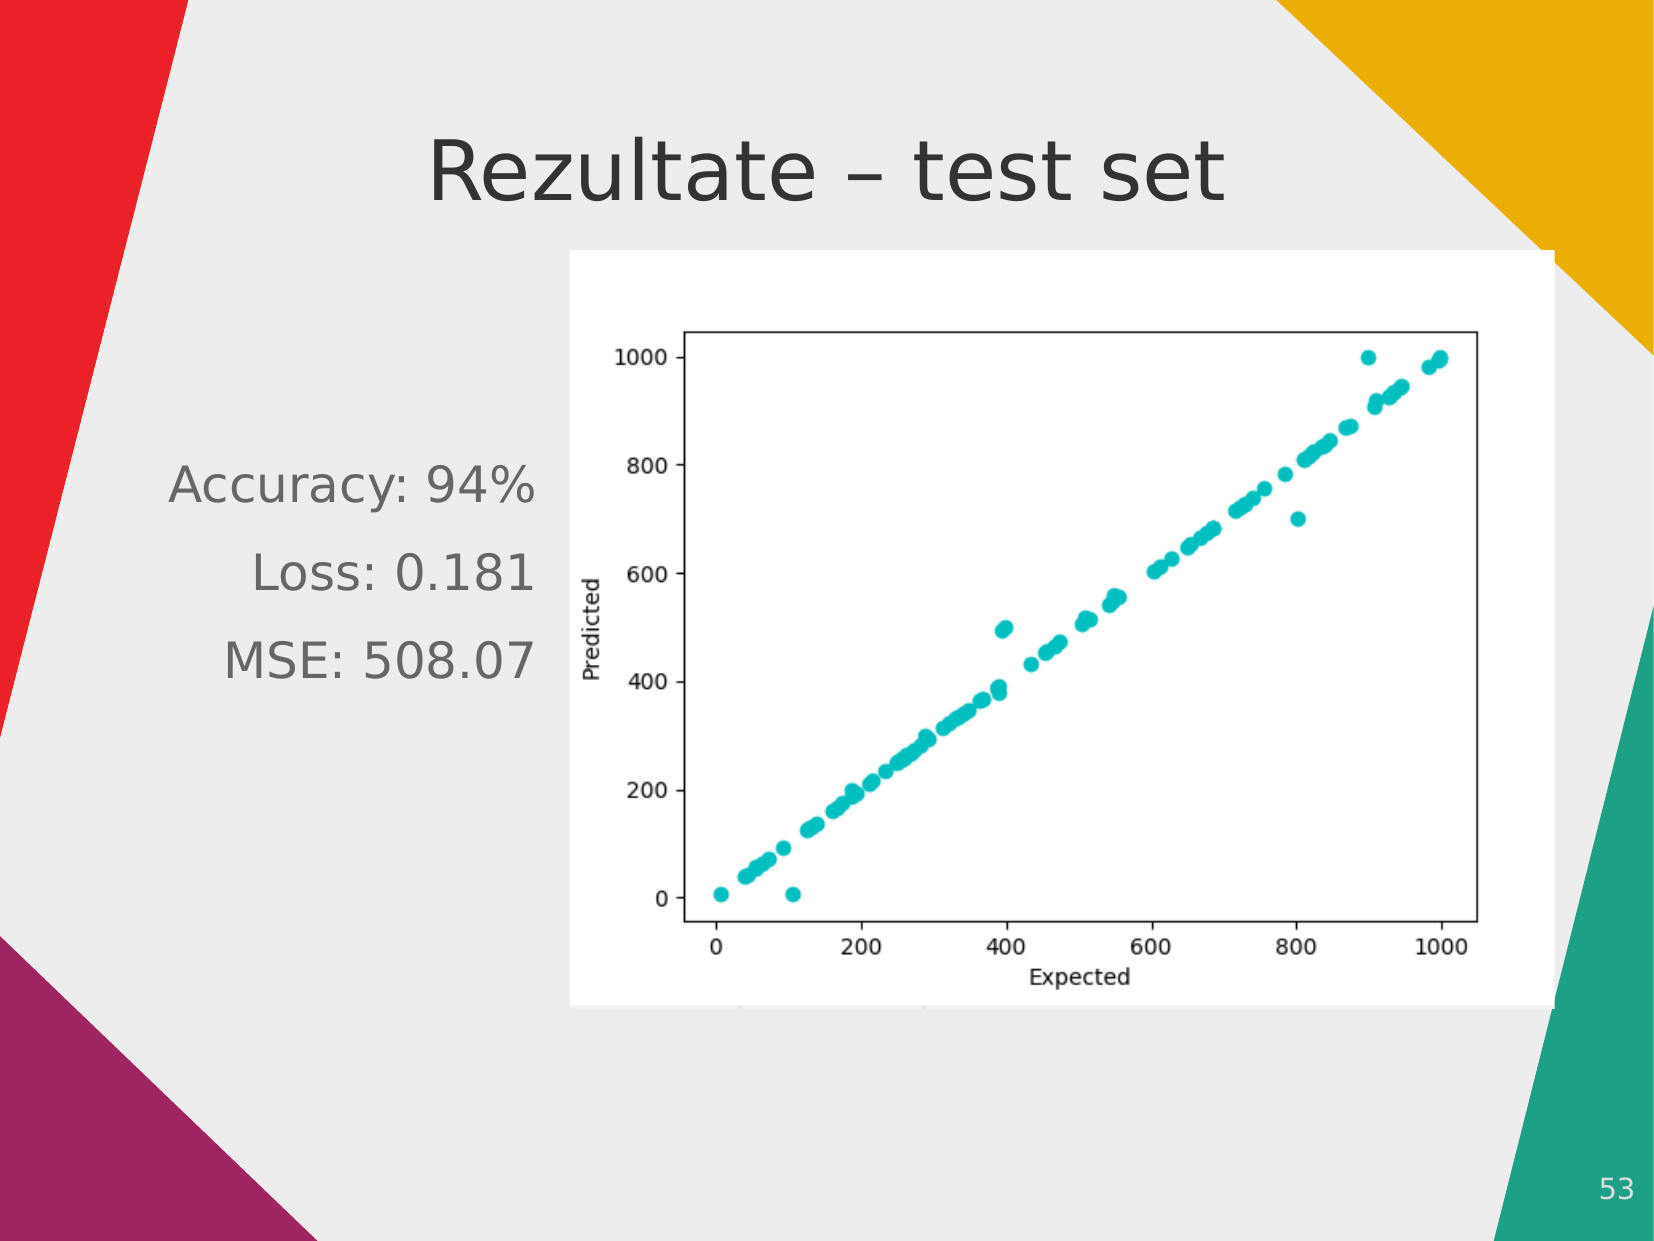

# Rezultate – test set
Accuracy: 94%
Loss: 0.181
MSE: 508.07
53